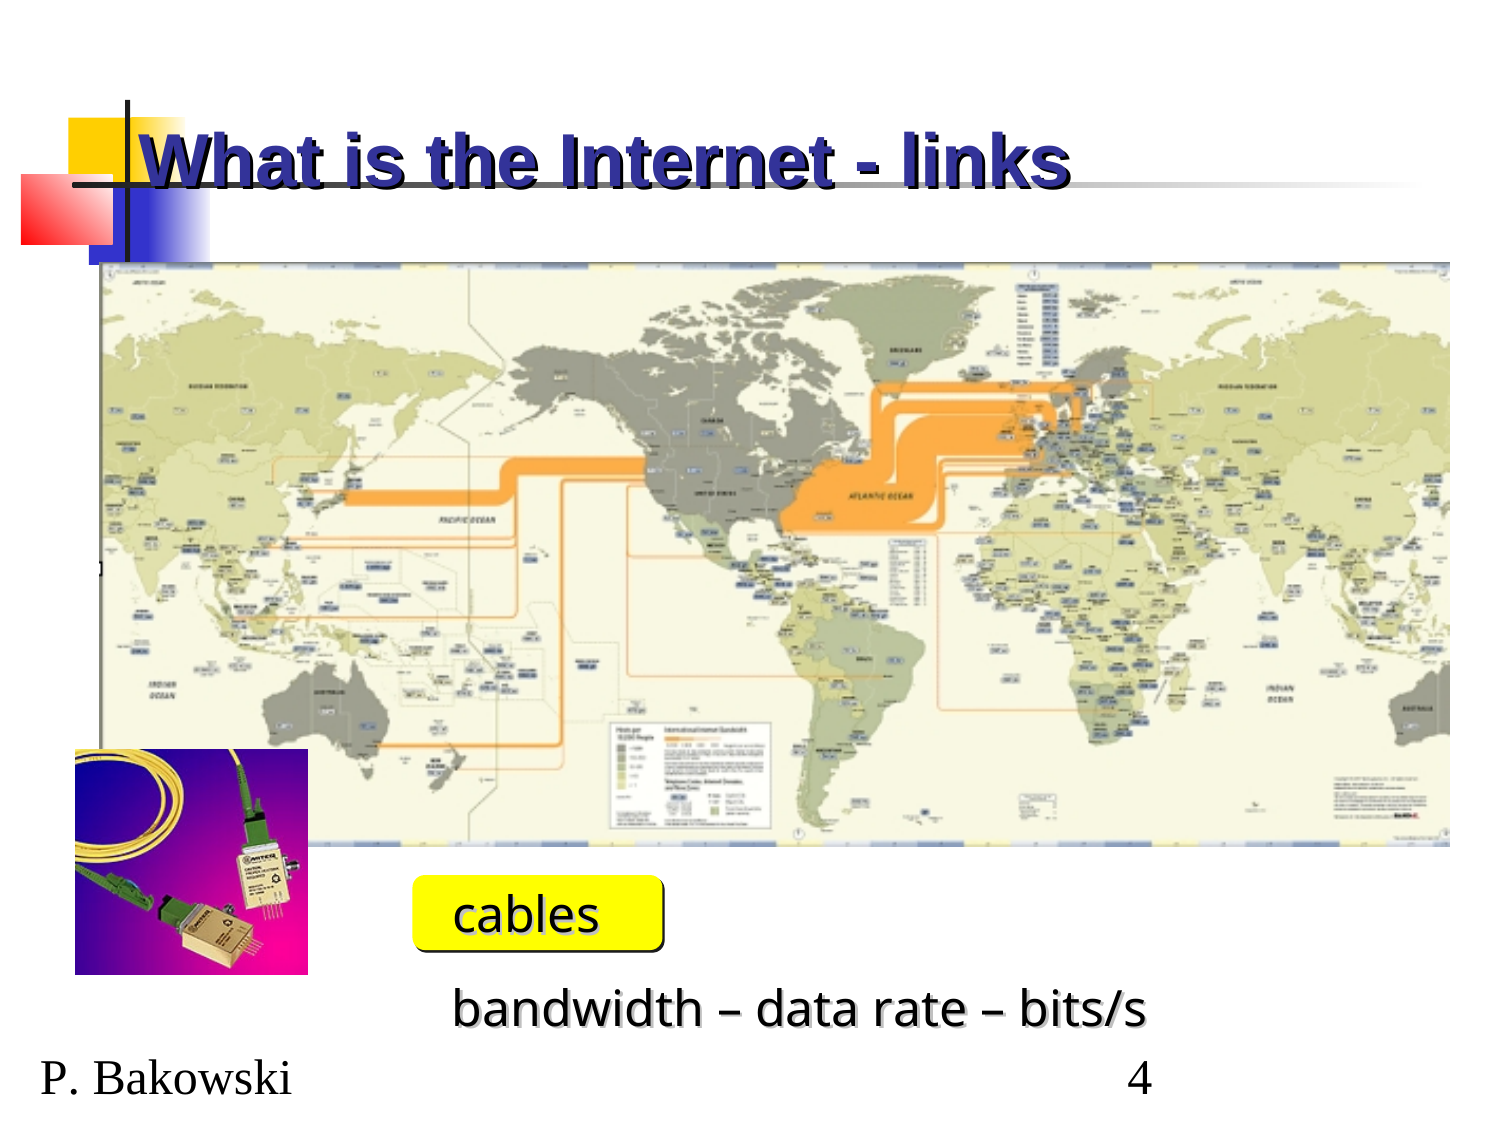

# What is the Internet - links
cables
bandwidth – data rate – bits/s
P.Bakowski
4